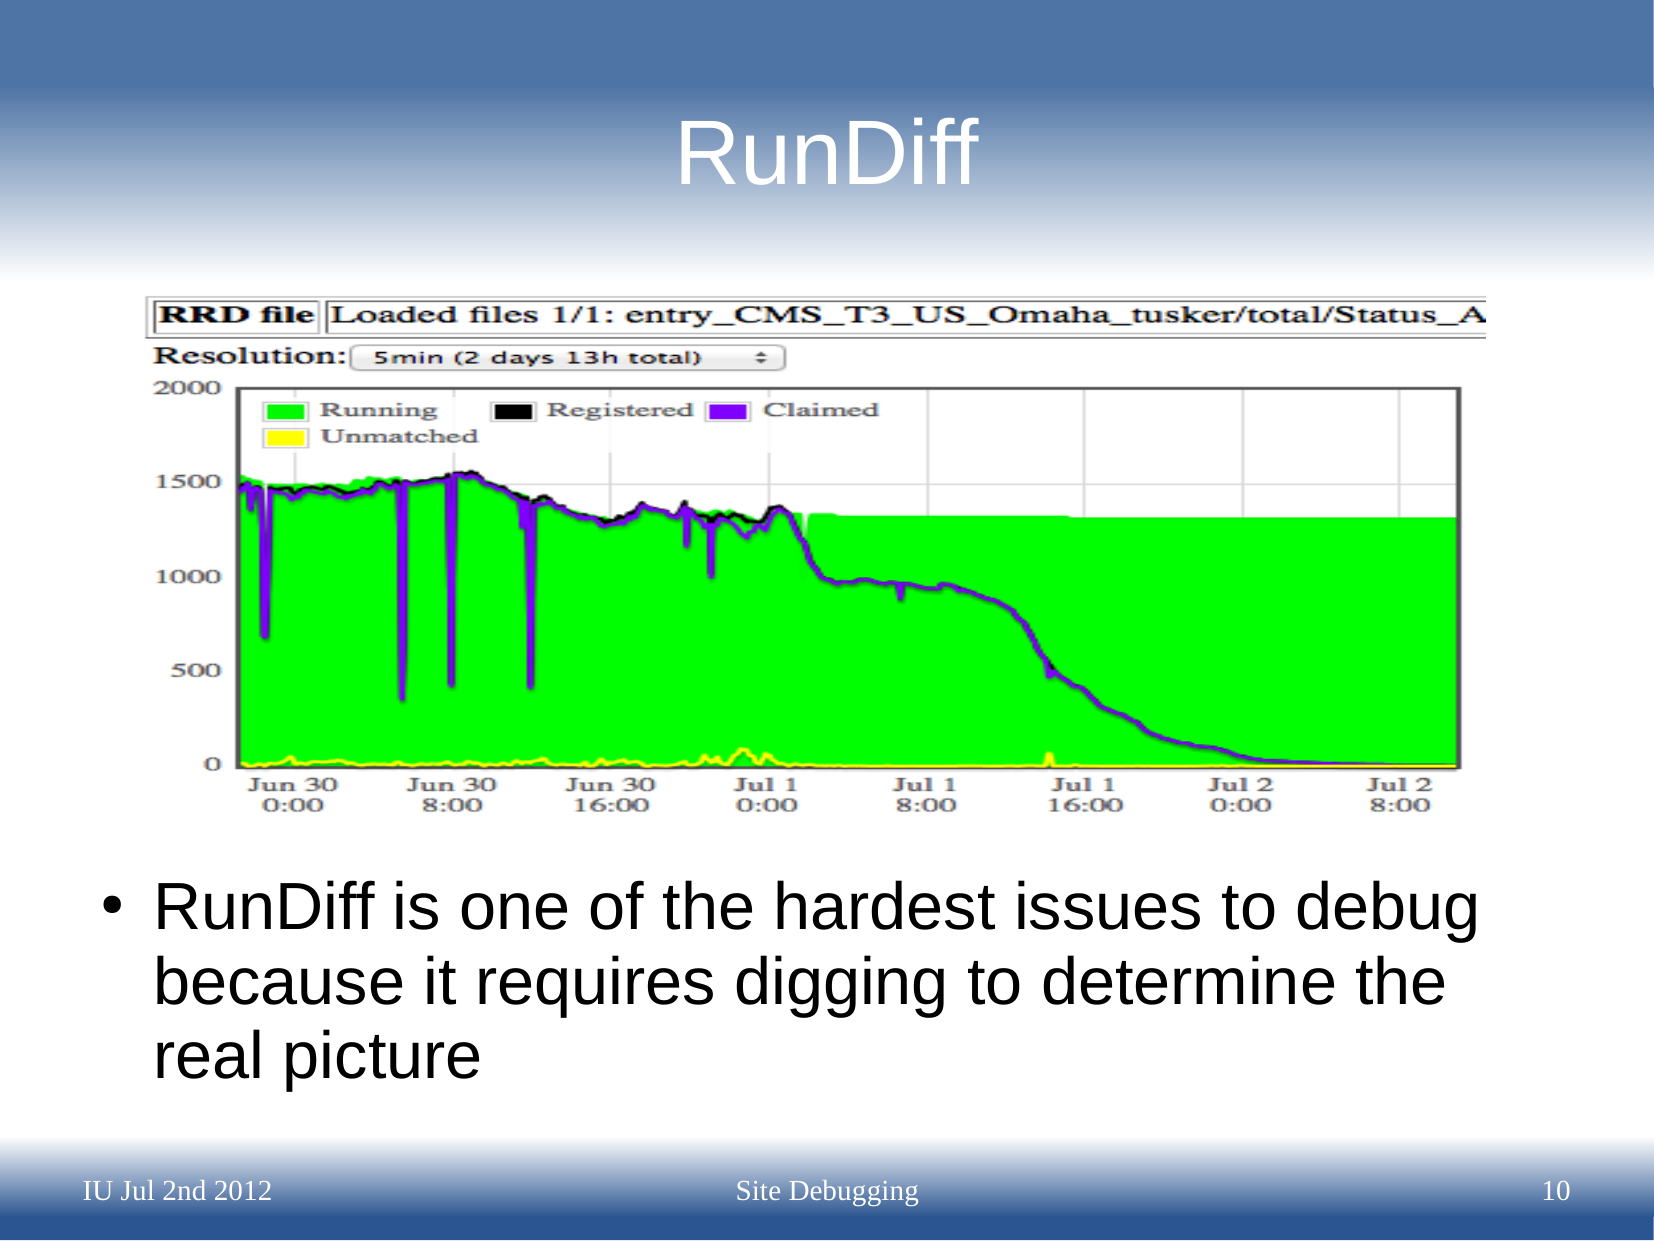

# RunDiff
RunDiff is one of the hardest issues to debug because it requires digging to determine the real picture
IU Jul 2nd 2012
Site Debugging
10